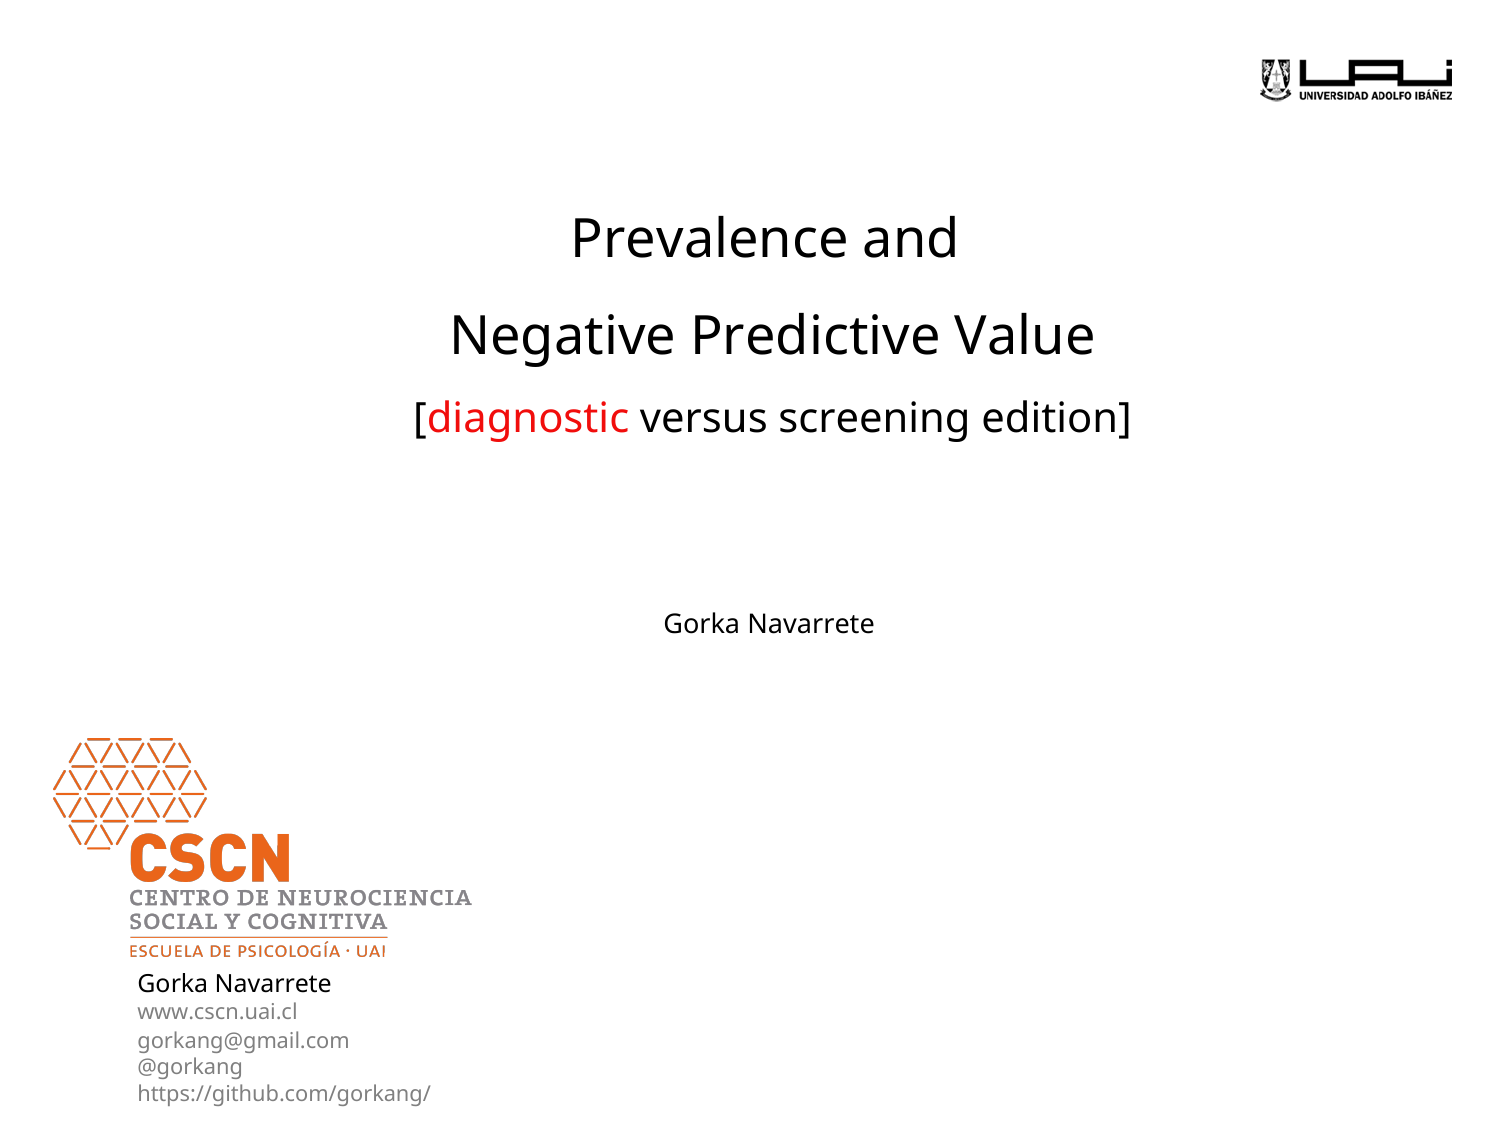

Prevalence and
Negative Predictive Value
[diagnostic versus screening edition]
Gorka Navarrete
Gorka Navarrete
www.cscn.uai.cl
gorkang@gmail.com
@gorkang
https://github.com/gorkang/